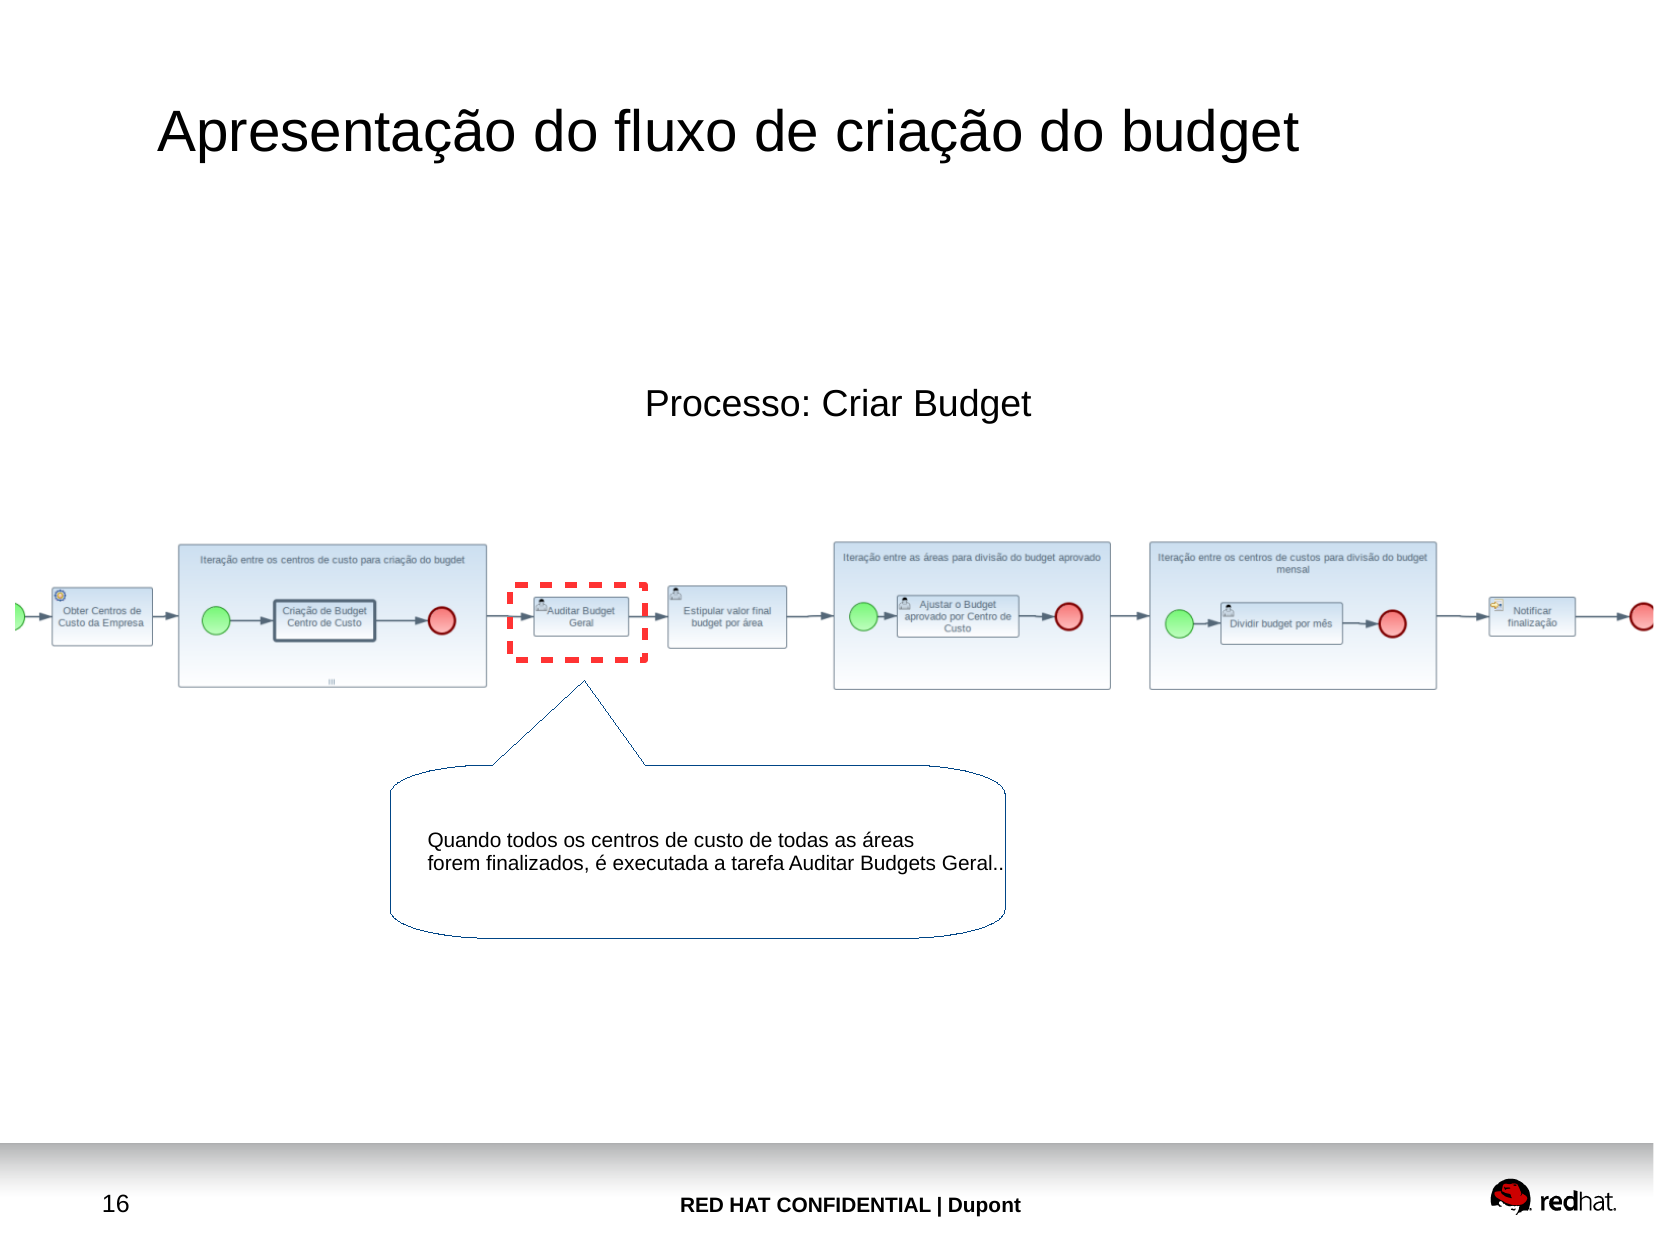

Apresentação do fluxo de criação do budget
Processo: Criar Budget
Quando todos os centros de custo de todas as áreas
forem finalizados, é executada a tarefa Auditar Budgets Geral..